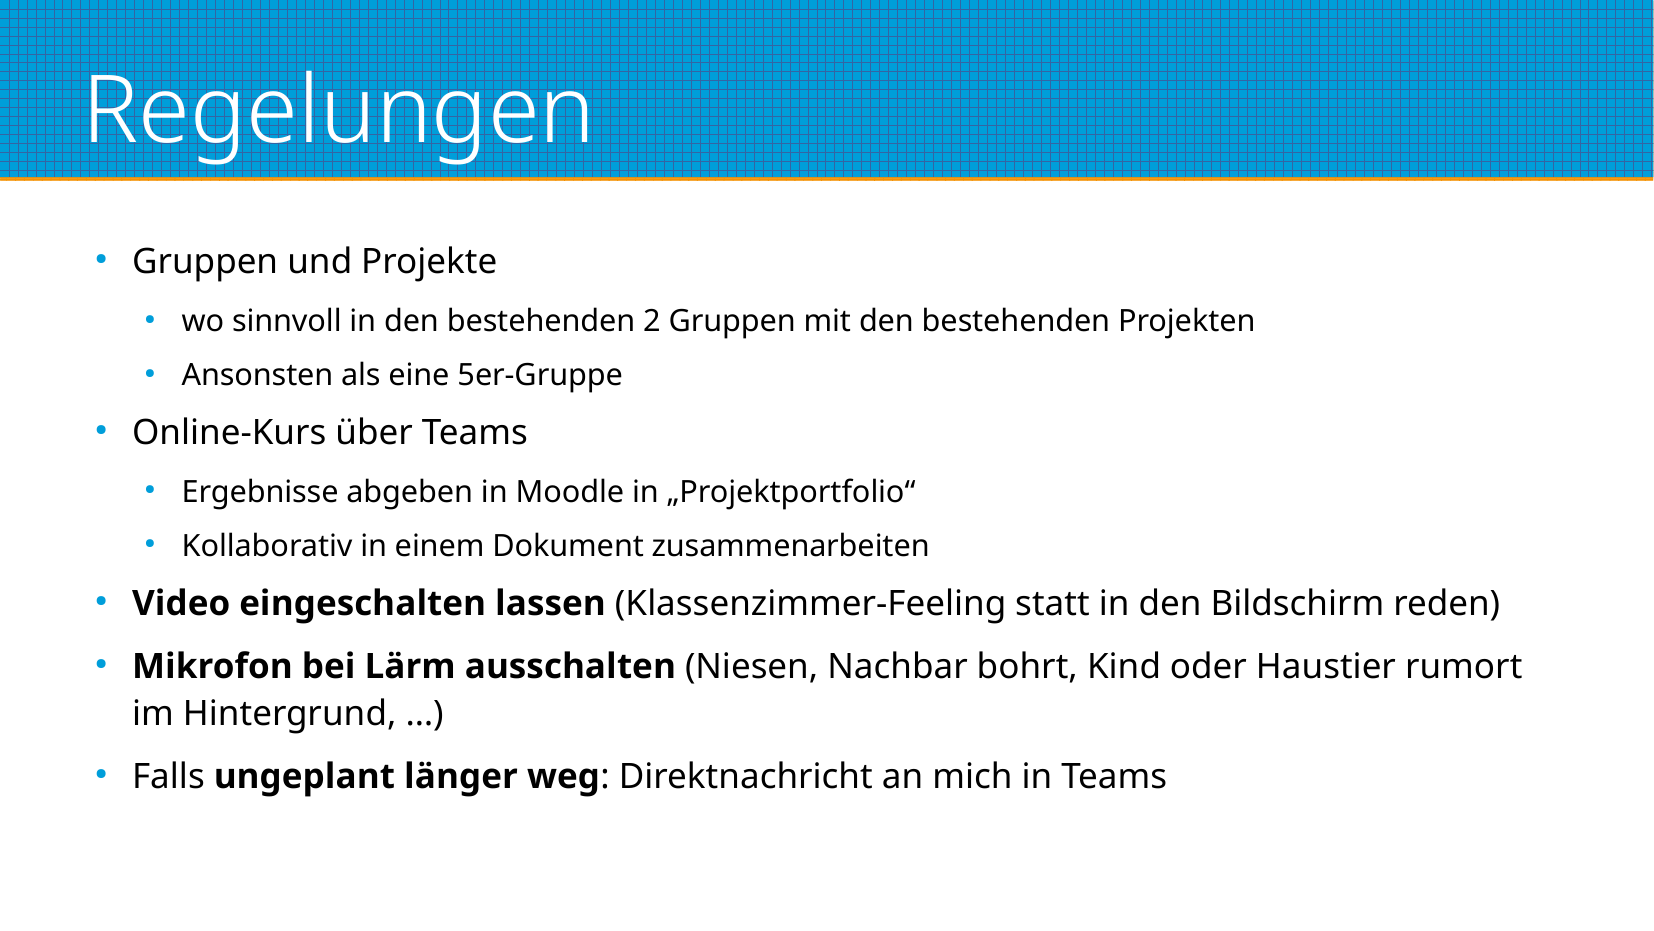

# Regelungen
Gruppen und Projekte
wo sinnvoll in den bestehenden 2 Gruppen mit den bestehenden Projekten
Ansonsten als eine 5er-Gruppe
Online-Kurs über Teams
Ergebnisse abgeben in Moodle in „Projektportfolio“
Kollaborativ in einem Dokument zusammenarbeiten
Video eingeschalten lassen (Klassenzimmer-Feeling statt in den Bildschirm reden)
Mikrofon bei Lärm ausschalten (Niesen, Nachbar bohrt, Kind oder Haustier rumort im Hintergrund, …)
Falls ungeplant länger weg: Direktnachricht an mich in Teams